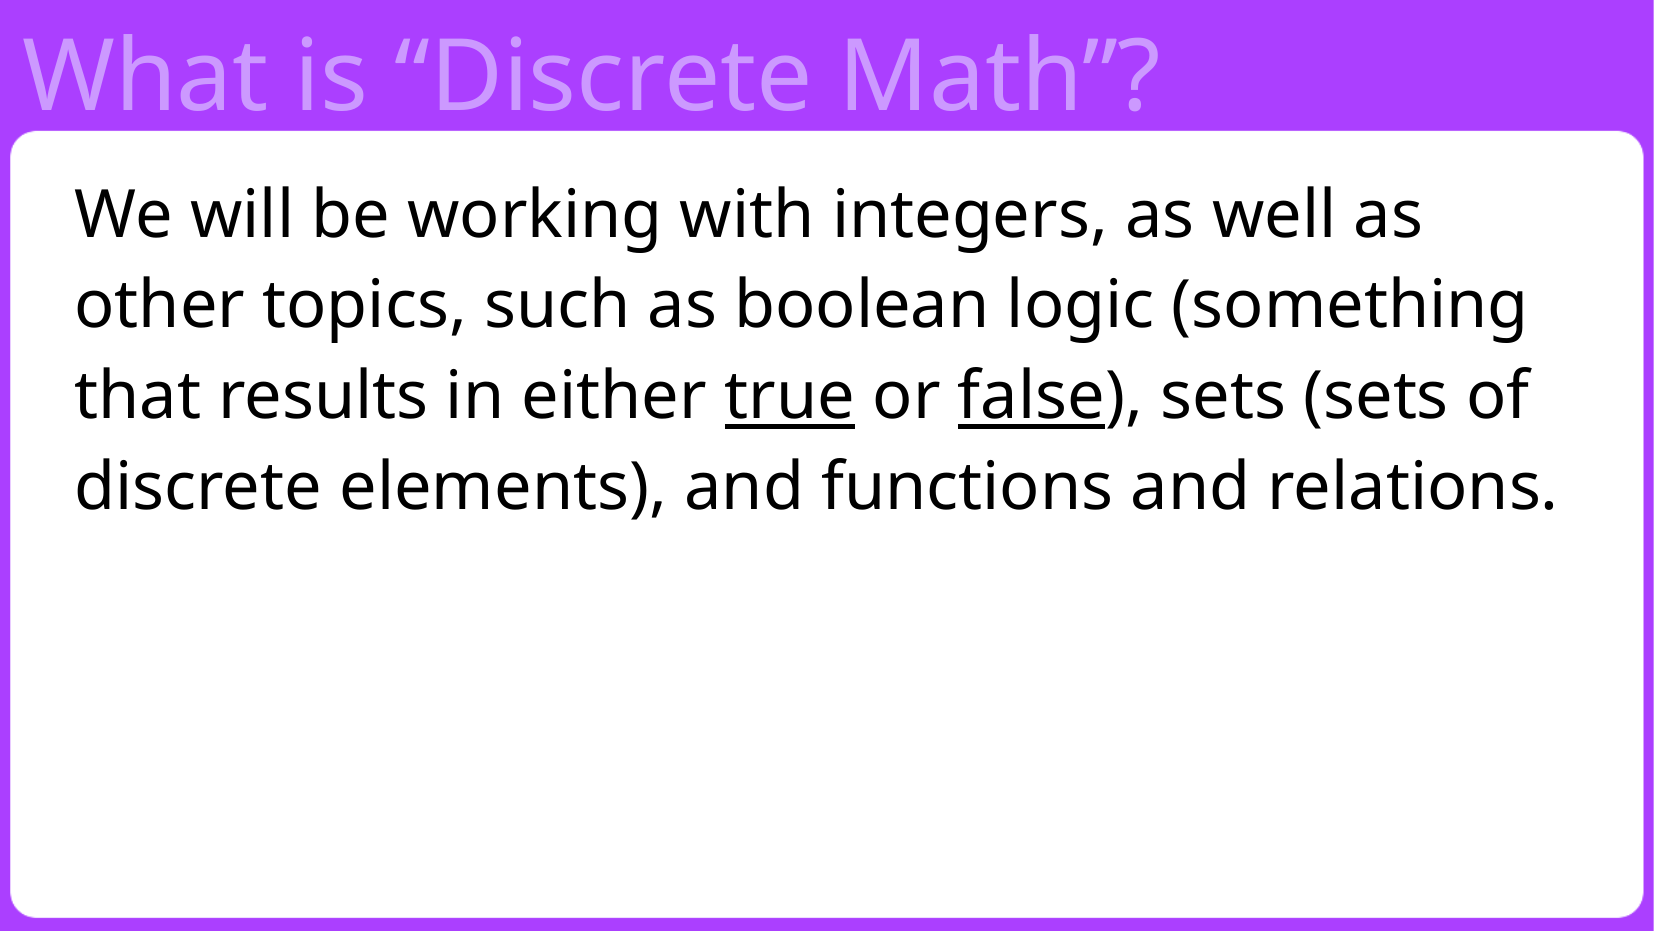

# What is “Discrete Math”?
We will be working with integers, as well as other topics, such as boolean logic (something that results in either true or false), sets (sets of discrete elements), and functions and relations.